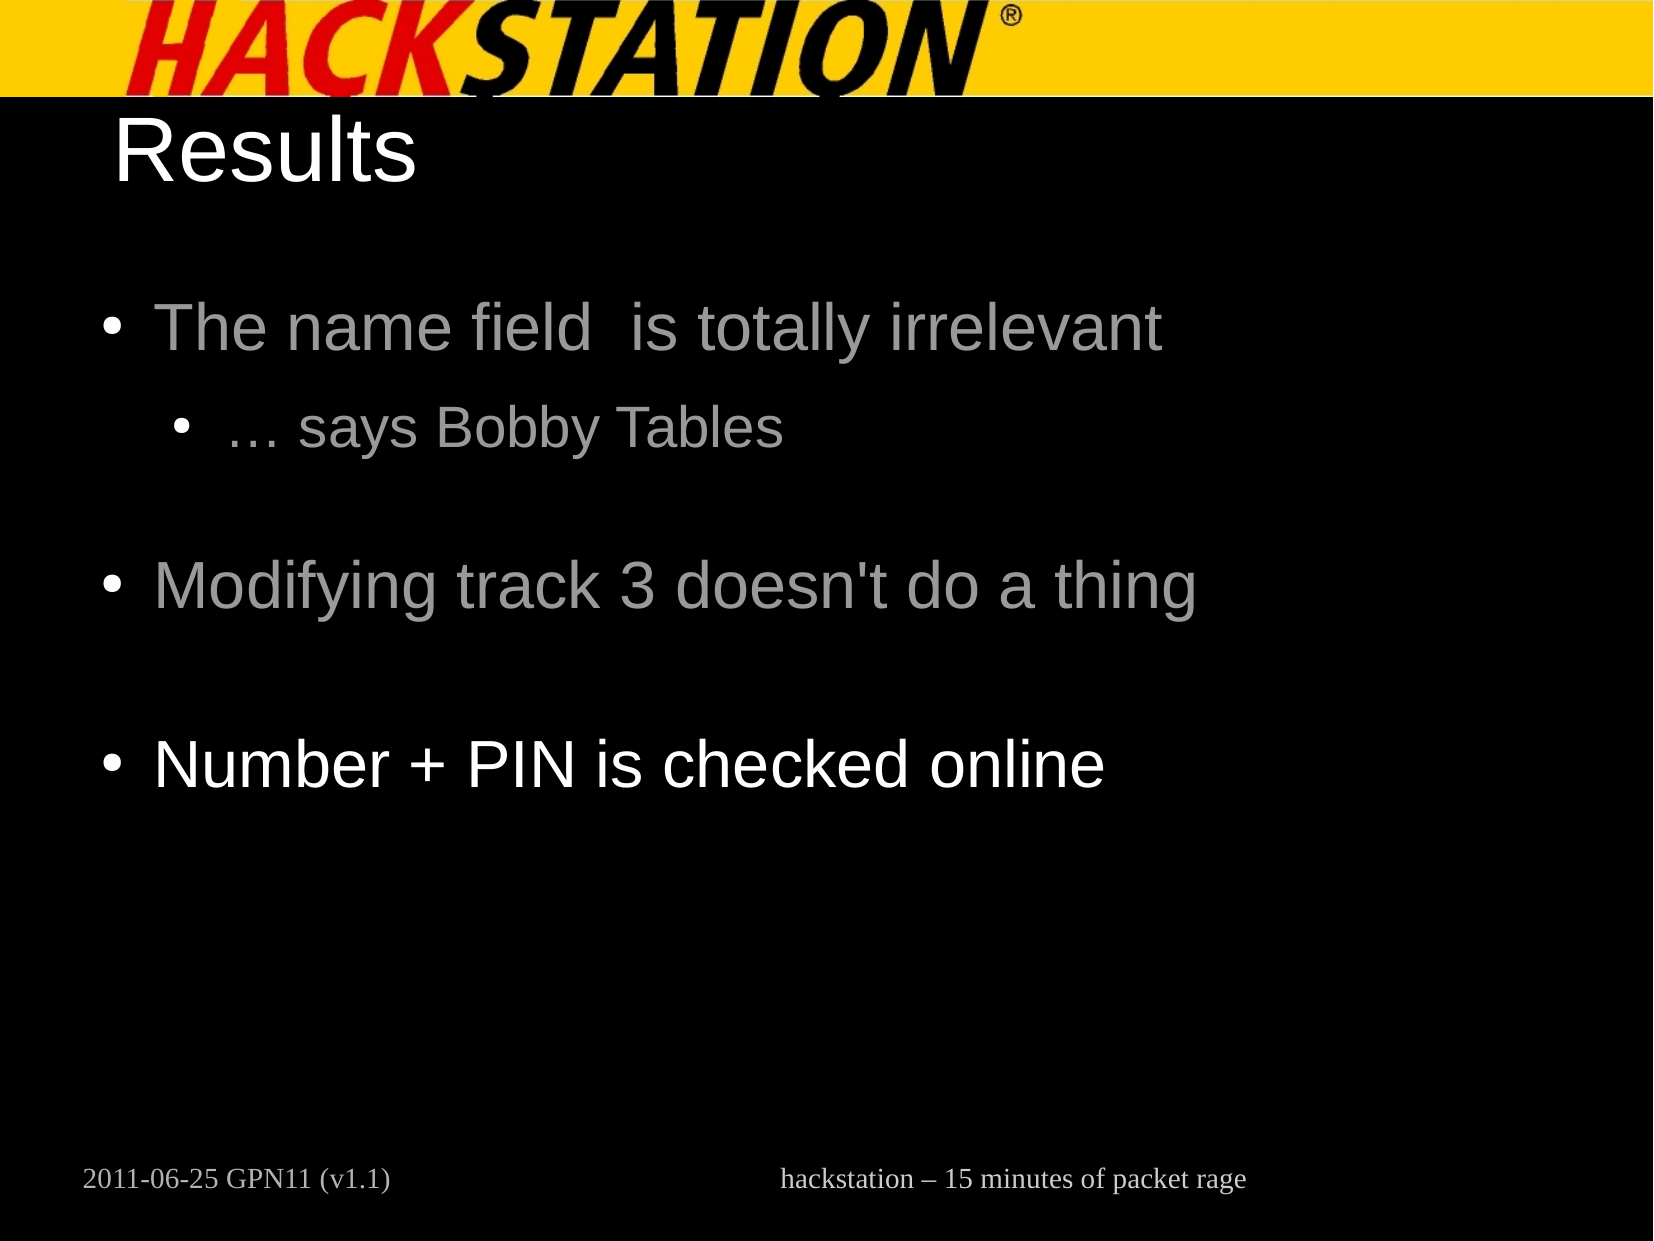

# Results
The name field is totally irrelevant
… says Bobby Tables
Modifying track 3 doesn't do a thing
Number + PIN is checked online